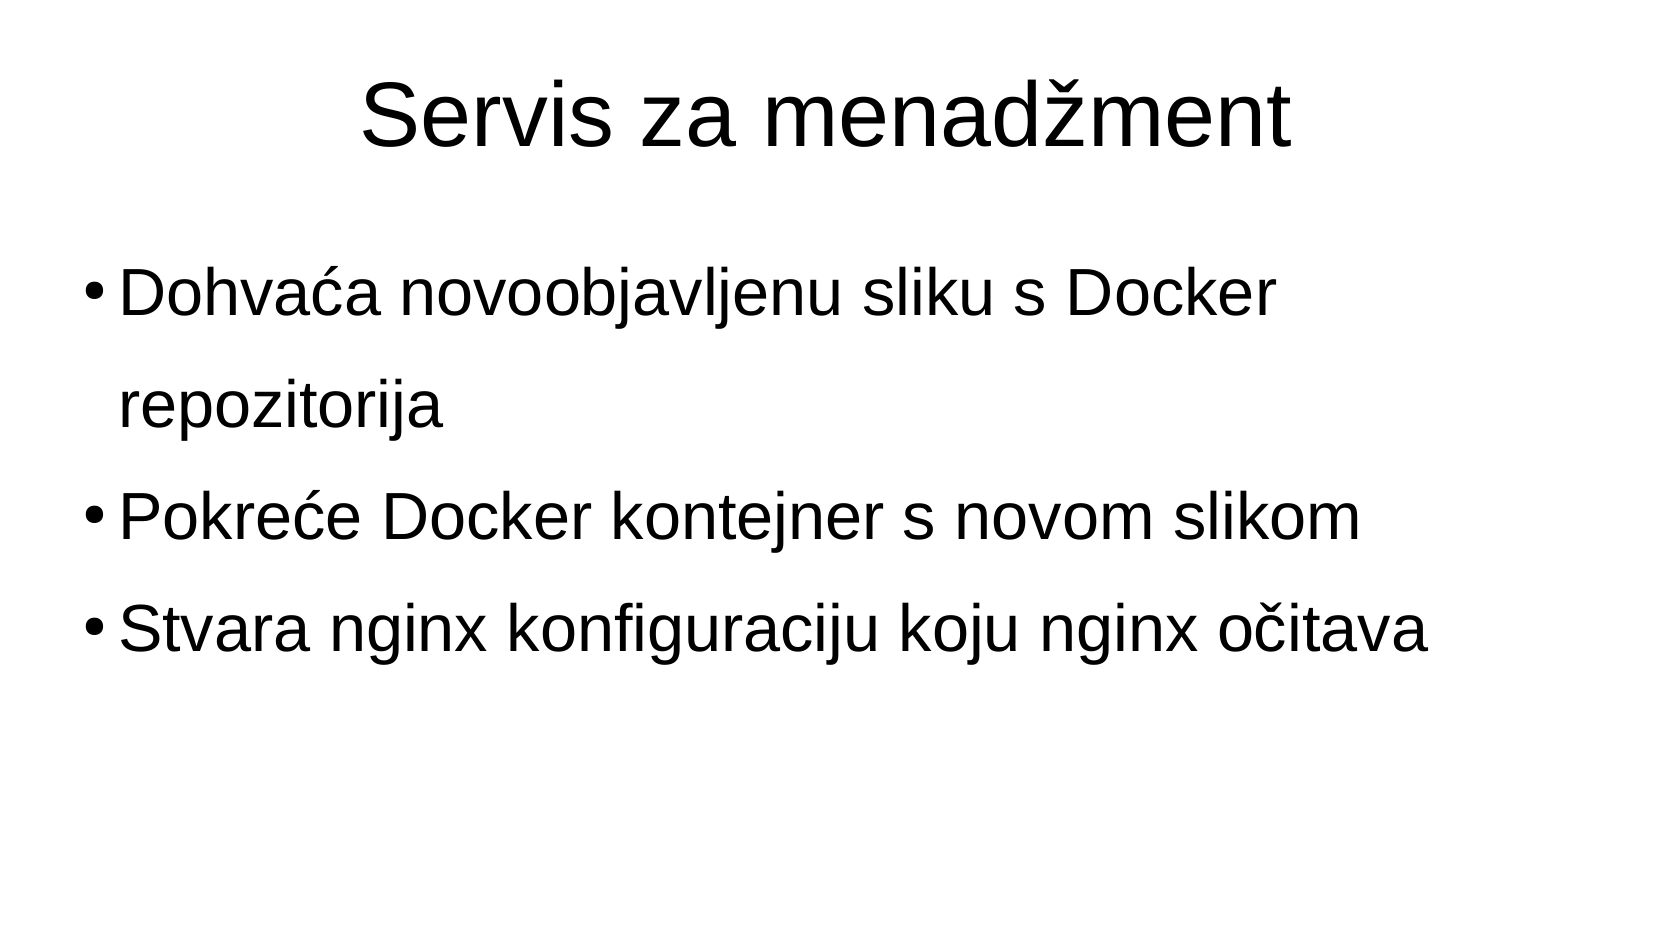

# Servis za menadžment
Dohvaća novoobjavljenu sliku s Docker repozitorija
Pokreće Docker kontejner s novom slikom
Stvara nginx konfiguraciju koju nginx očitava